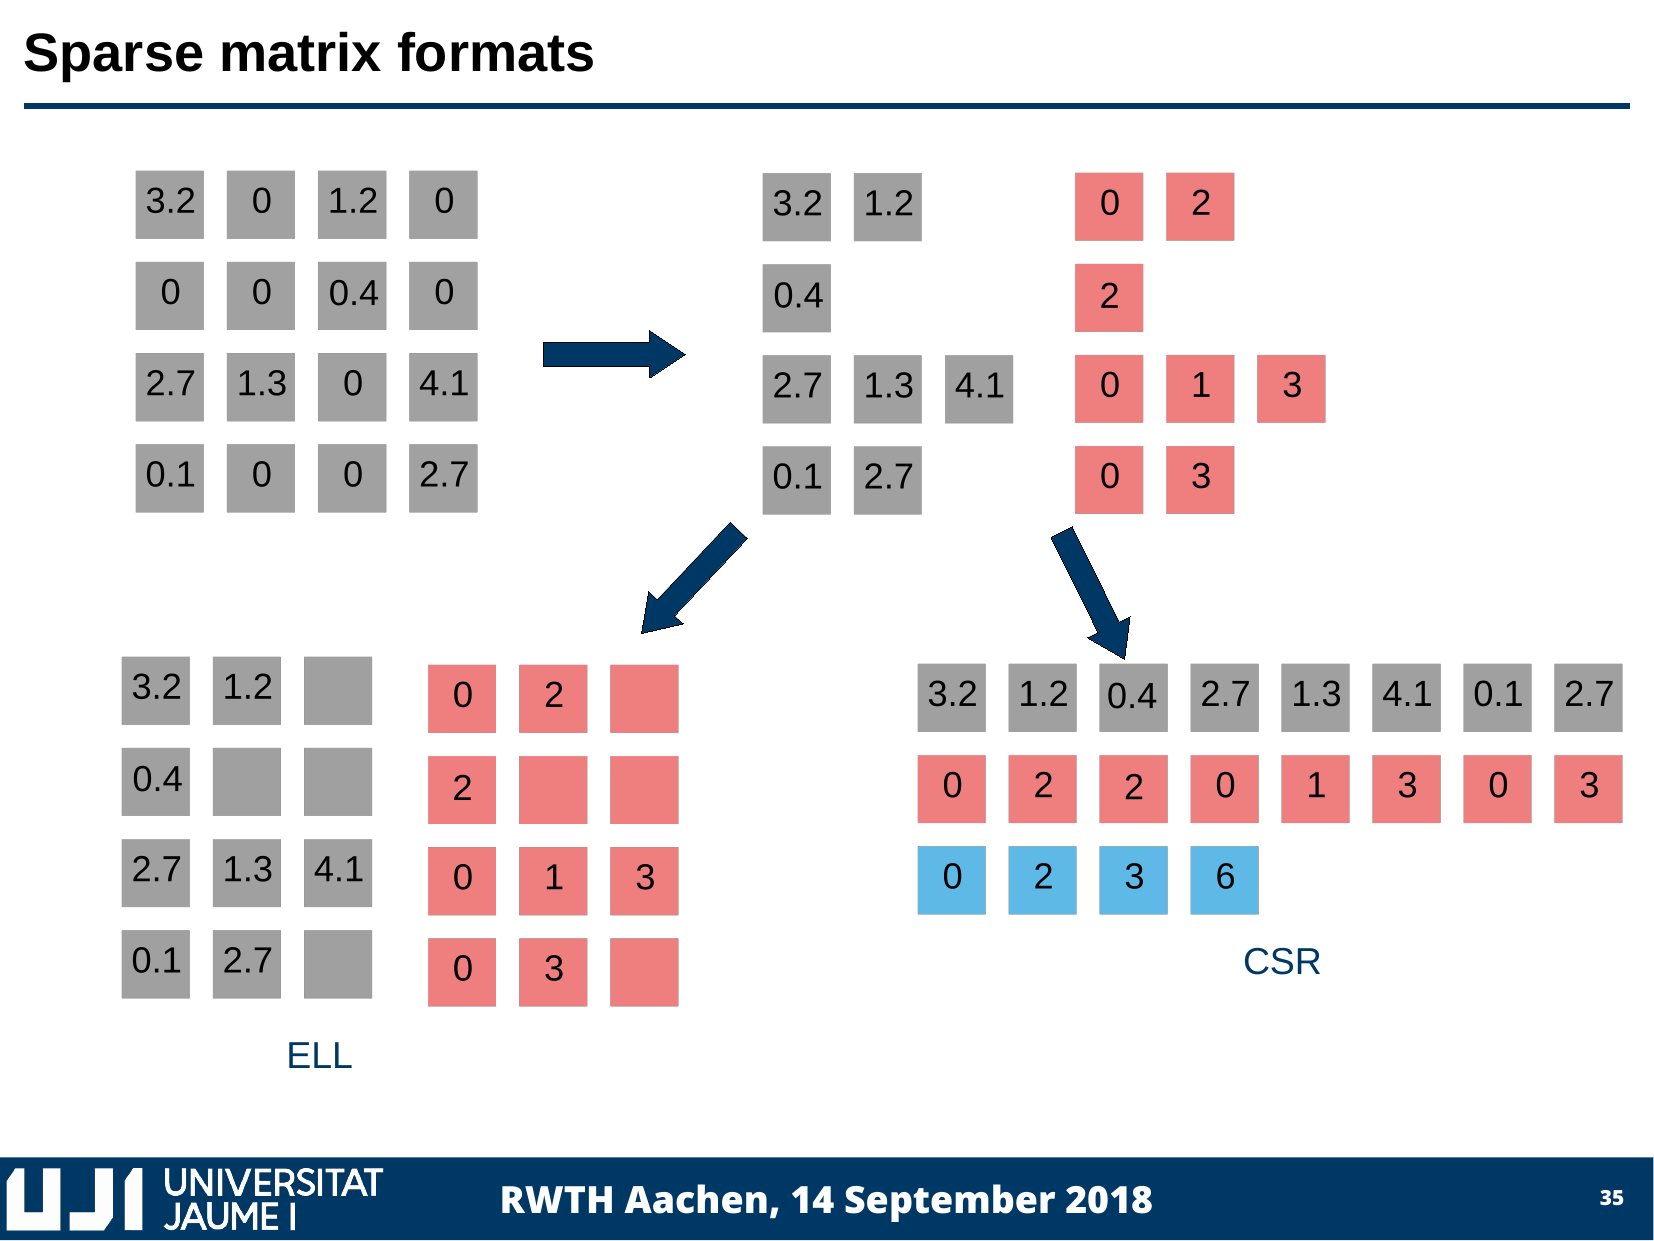

# Sparse matrix formats
CSR
ELL
RWTH Aachen, 14 September 2018
35